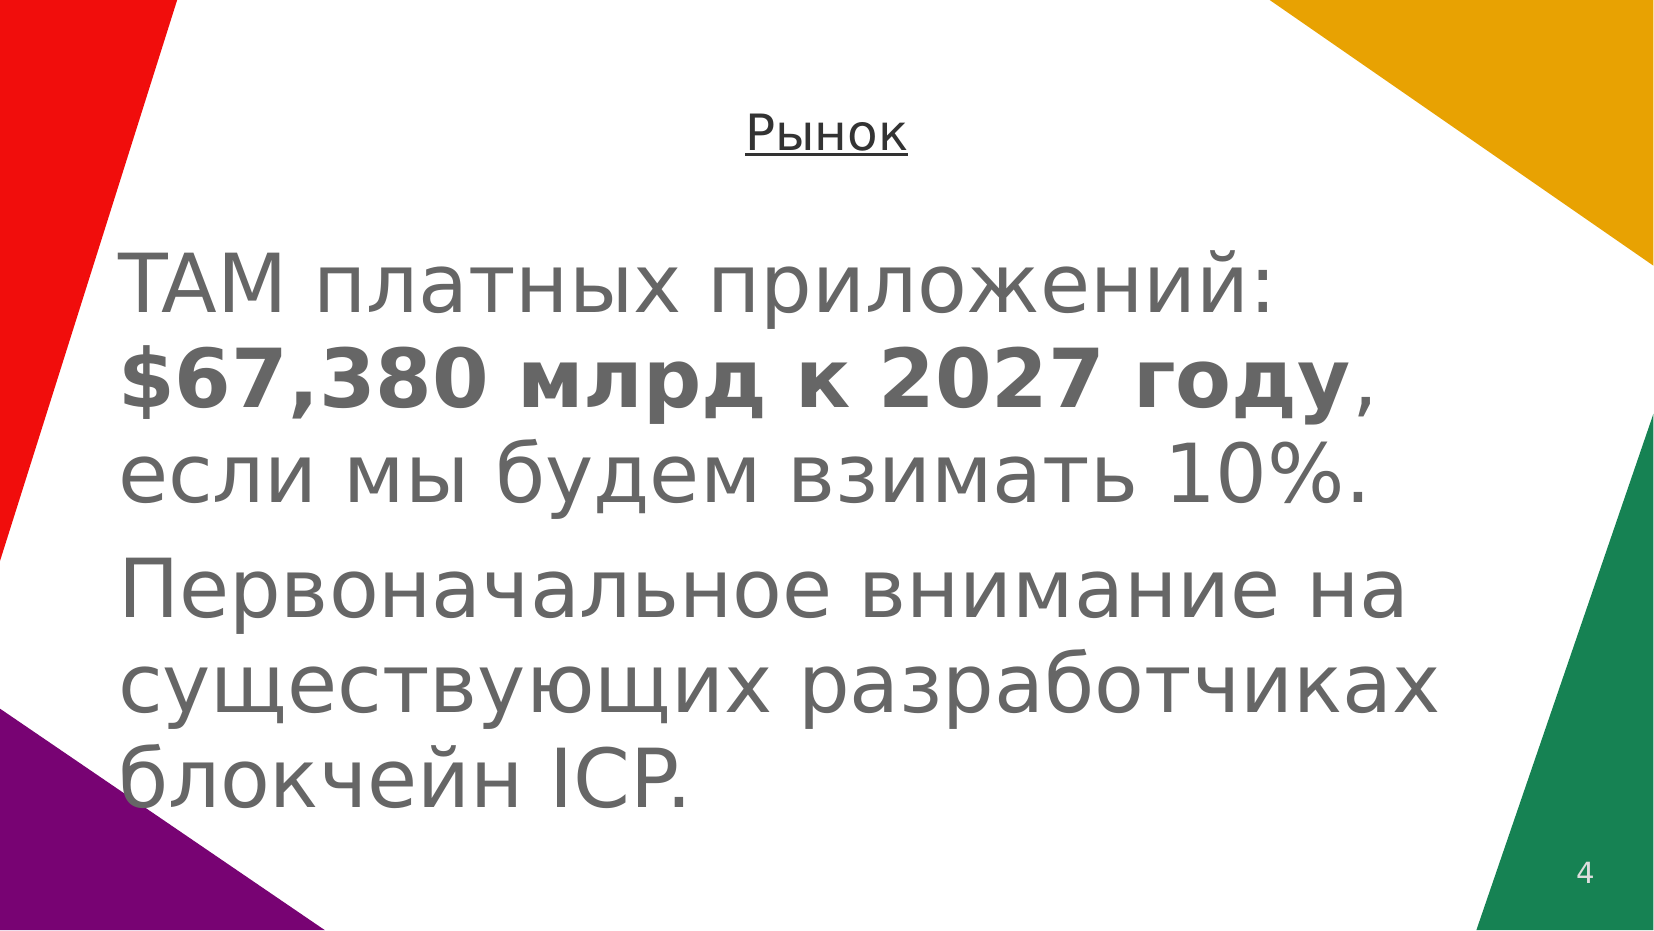

# Рынок
TAM платных приложений: $67,380 млрд к 2027 году, если мы будем взимать 10%.
Первоначальное внимание на существующих разработчиках блокчейн ICP.
4